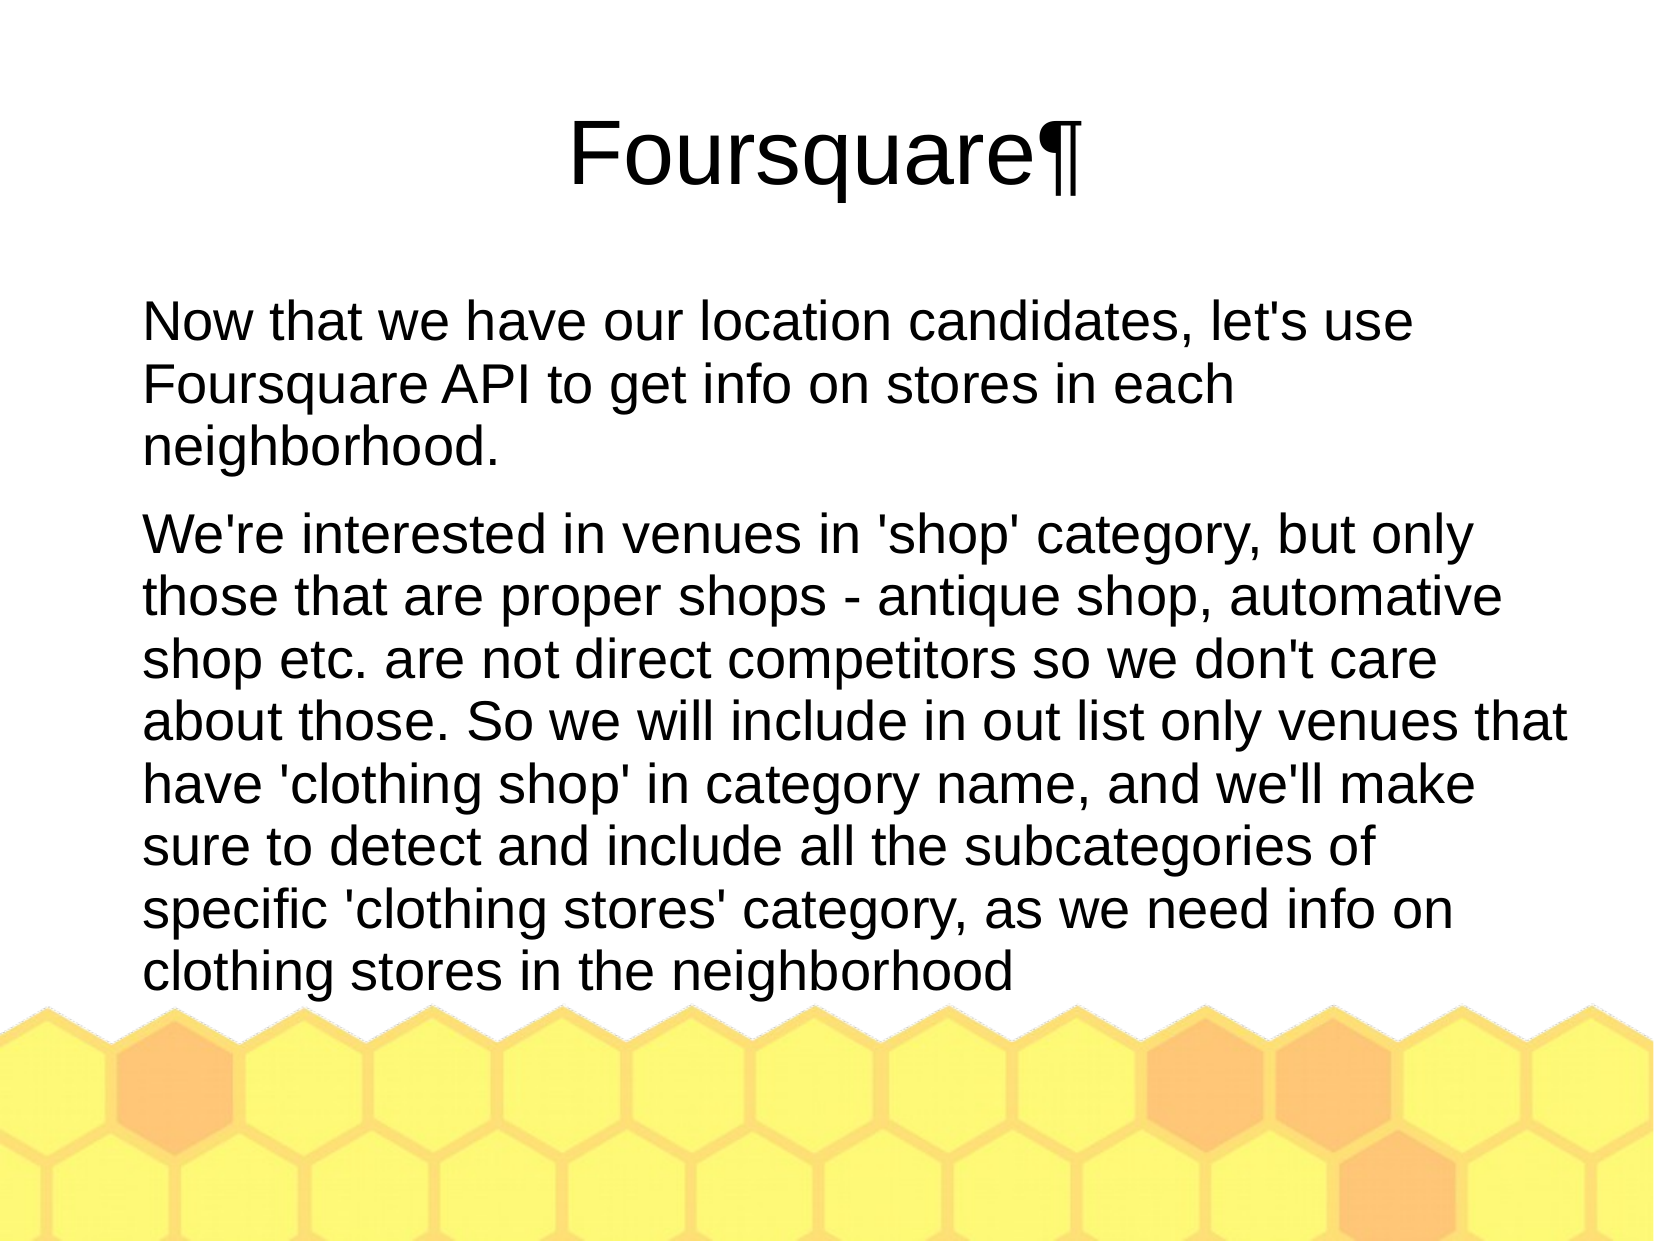

# Foursquare¶
Now that we have our location candidates, let's use Foursquare API to get info on stores in each neighborhood.
We're interested in venues in 'shop' category, but only those that are proper shops - antique shop, automative shop etc. are not direct competitors so we don't care about those. So we will include in out list only venues that have 'clothing shop' in category name, and we'll make sure to detect and include all the subcategories of specific 'clothing stores' category, as we need info on clothing stores in the neighborhood